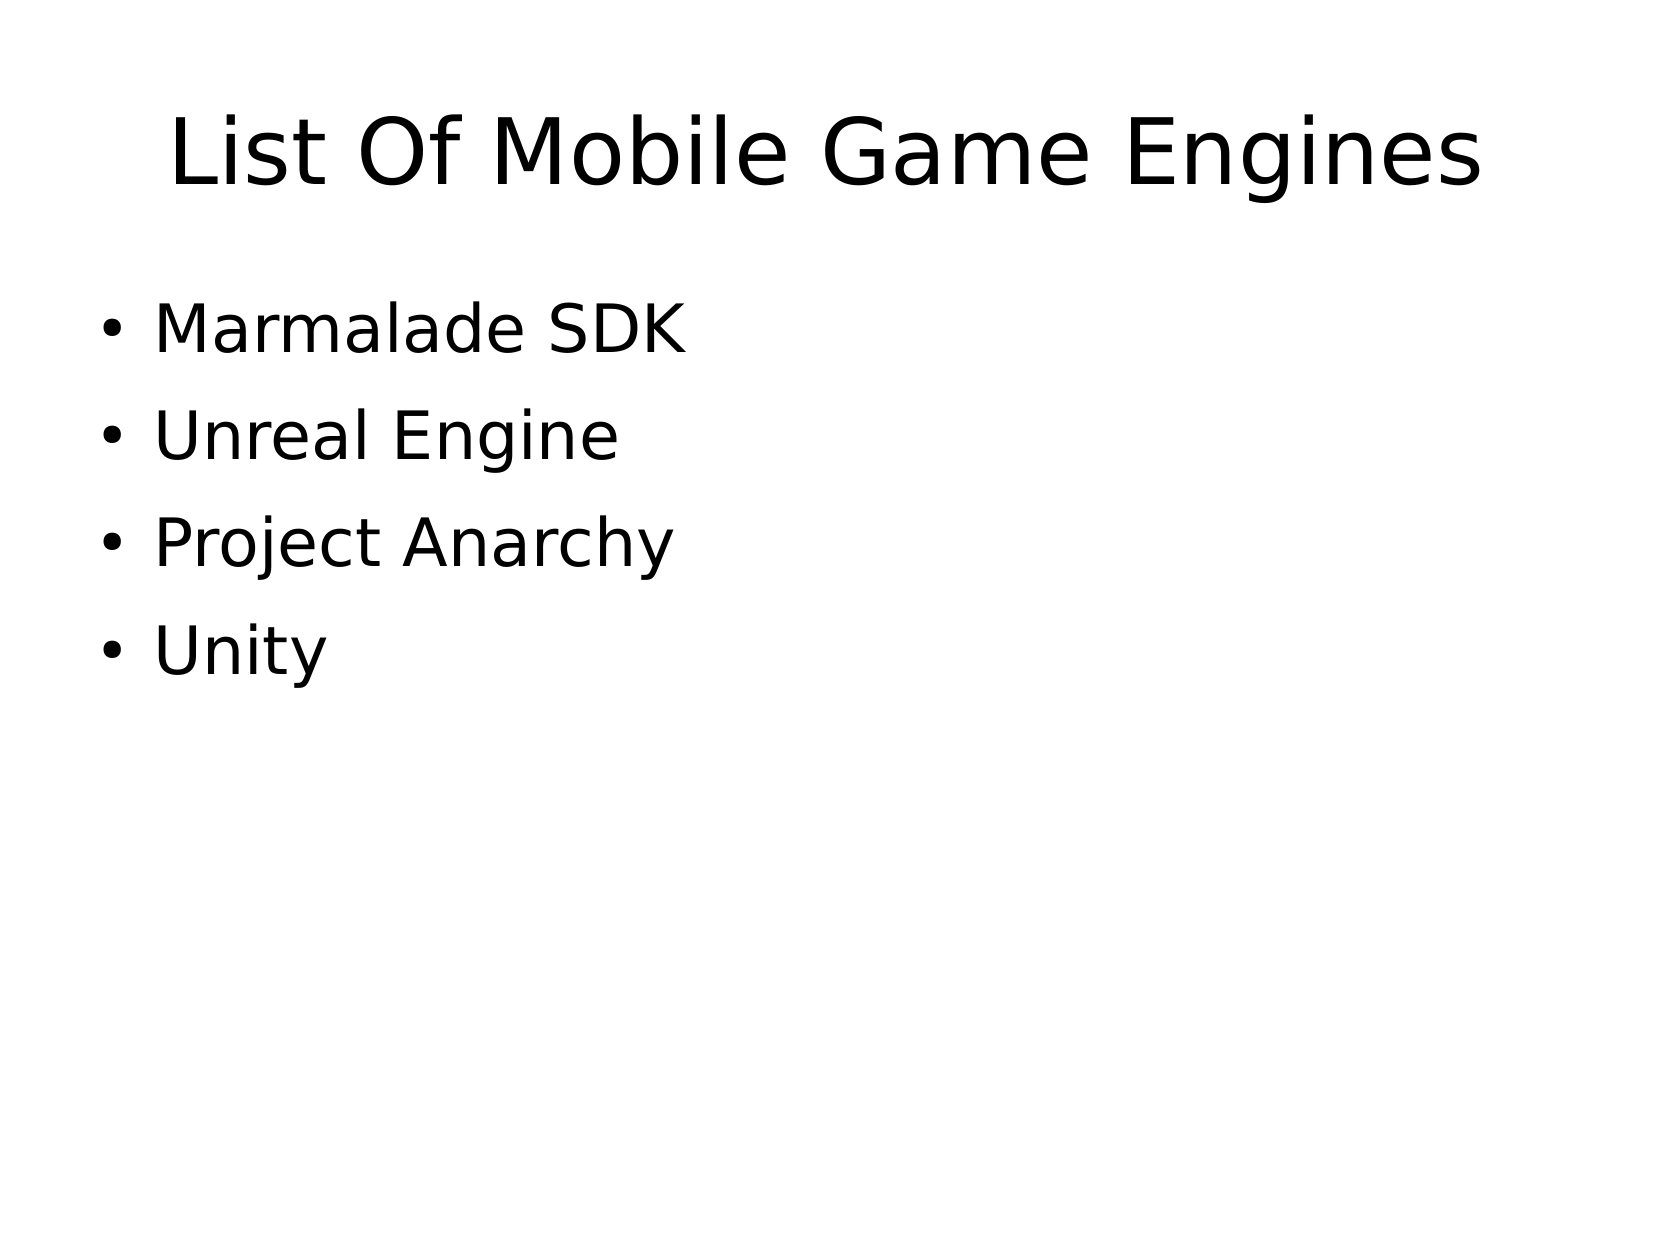

# List Of Mobile Game Engines
Marmalade SDK
Unreal Engine
Project Anarchy
Unity